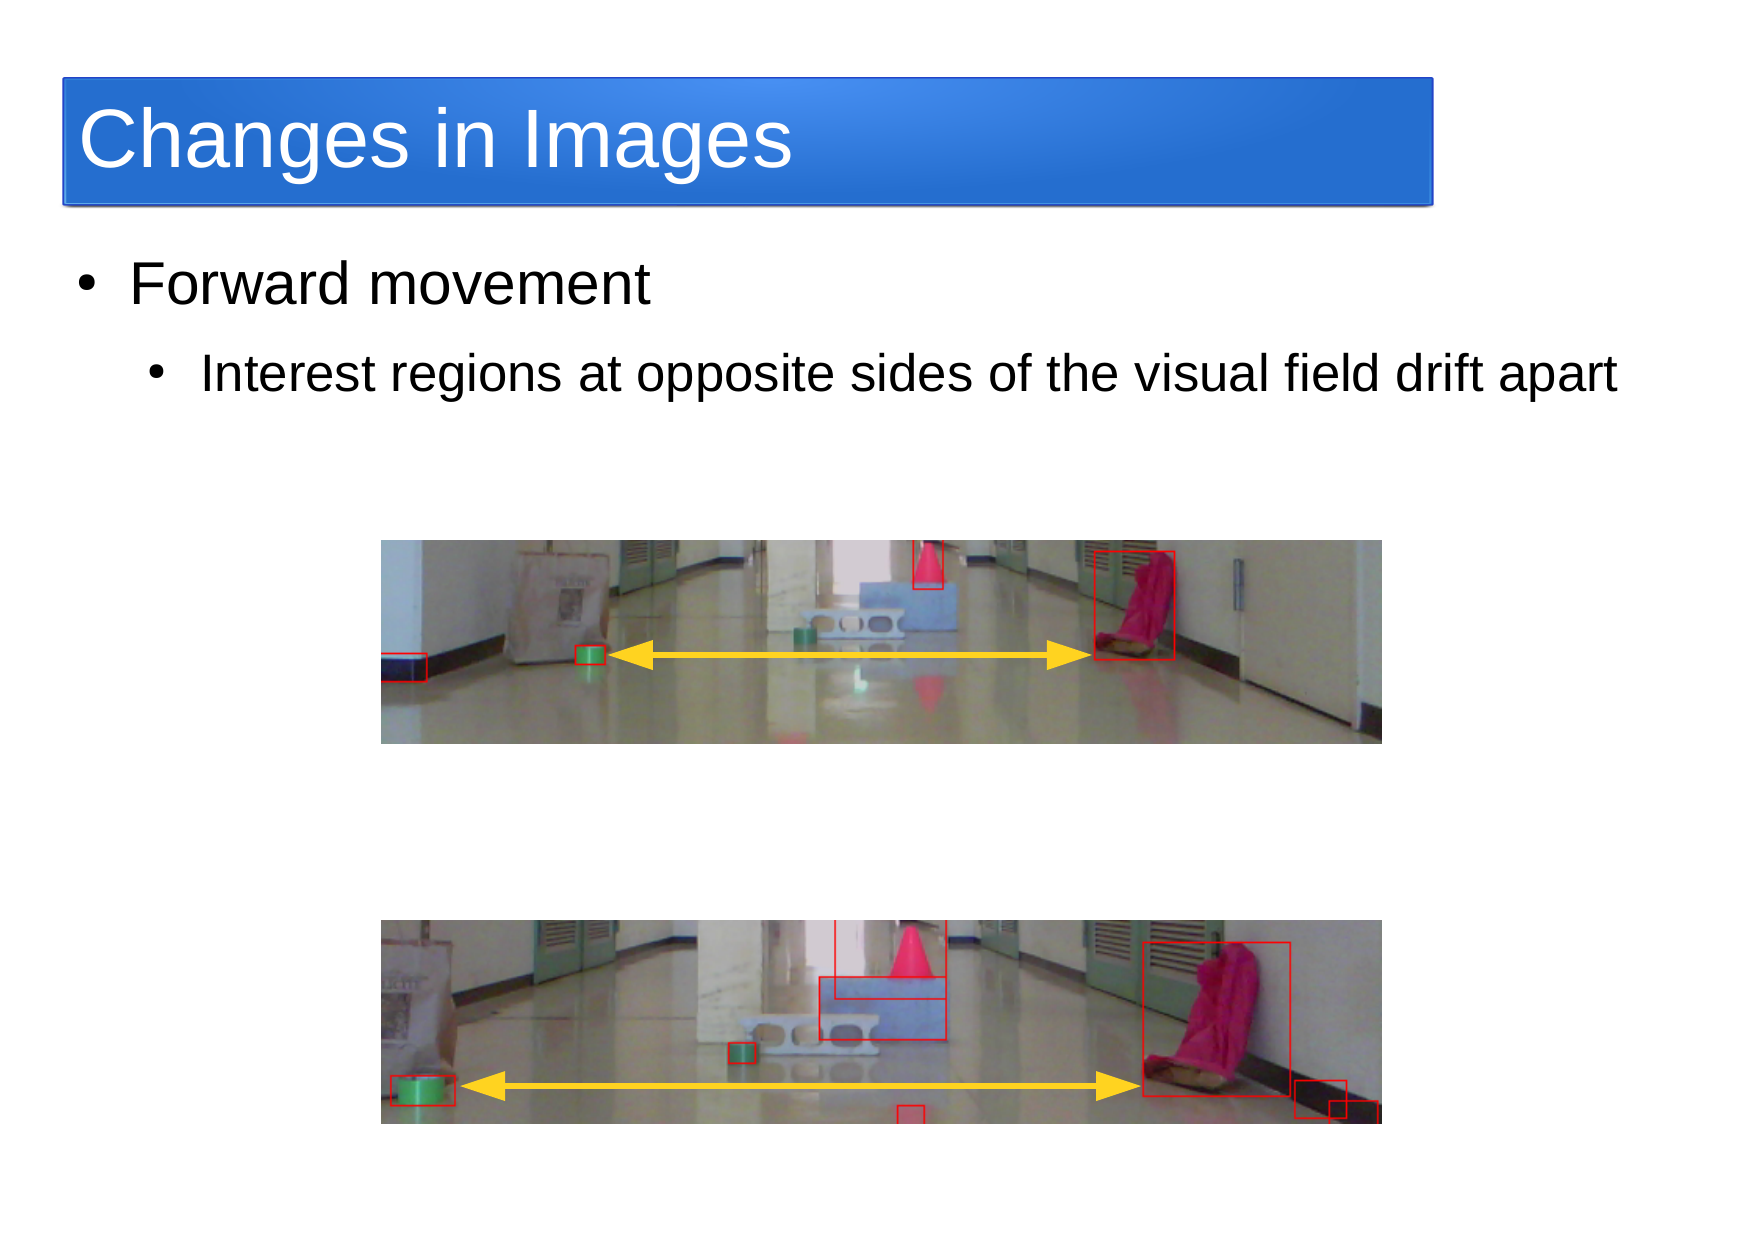

# Changes in Images
Forward movement
Interest regions at opposite sides of the visual field drift apart